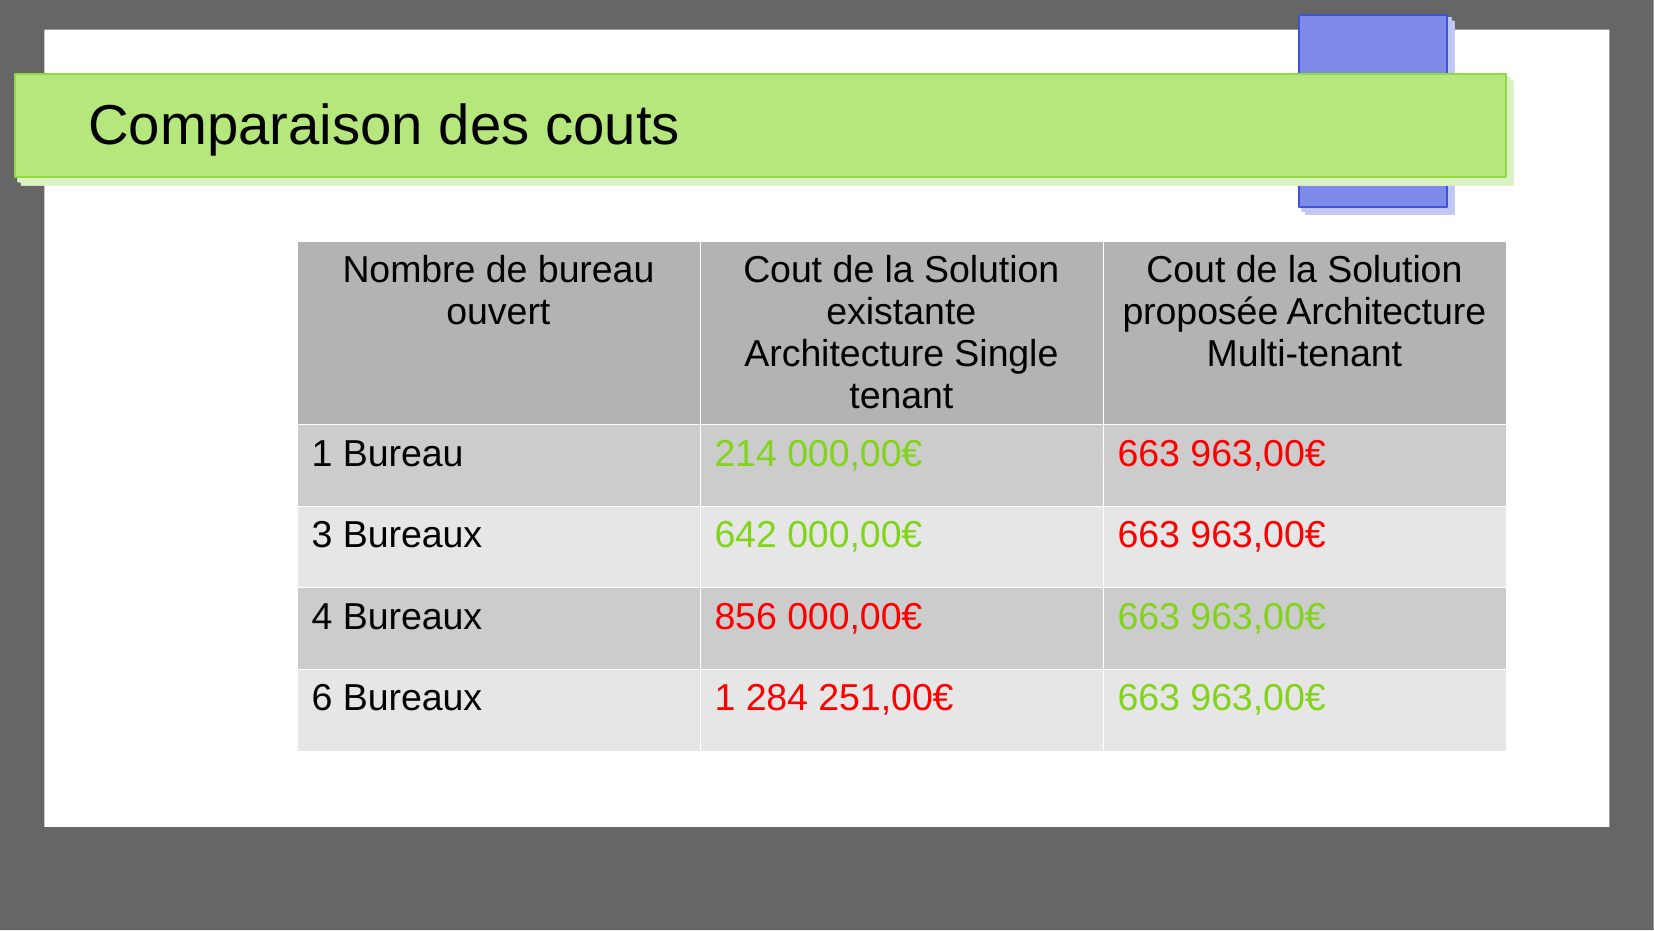

# Comparaison des couts
| Nombre de bureau ouvert | Cout de la Solution existante Architecture Single tenant | Cout de la Solution proposée Architecture Multi-tenant |
| --- | --- | --- |
| 1 Bureau | 214 000,00€ | 663 963,00€ |
| 3 Bureaux | 642 000,00€ | 663 963,00€ |
| 4 Bureaux | 856 000,00€ | 663 963,00€ |
| 6 Bureaux | 1 284 251,00€ | 663 963,00€ |